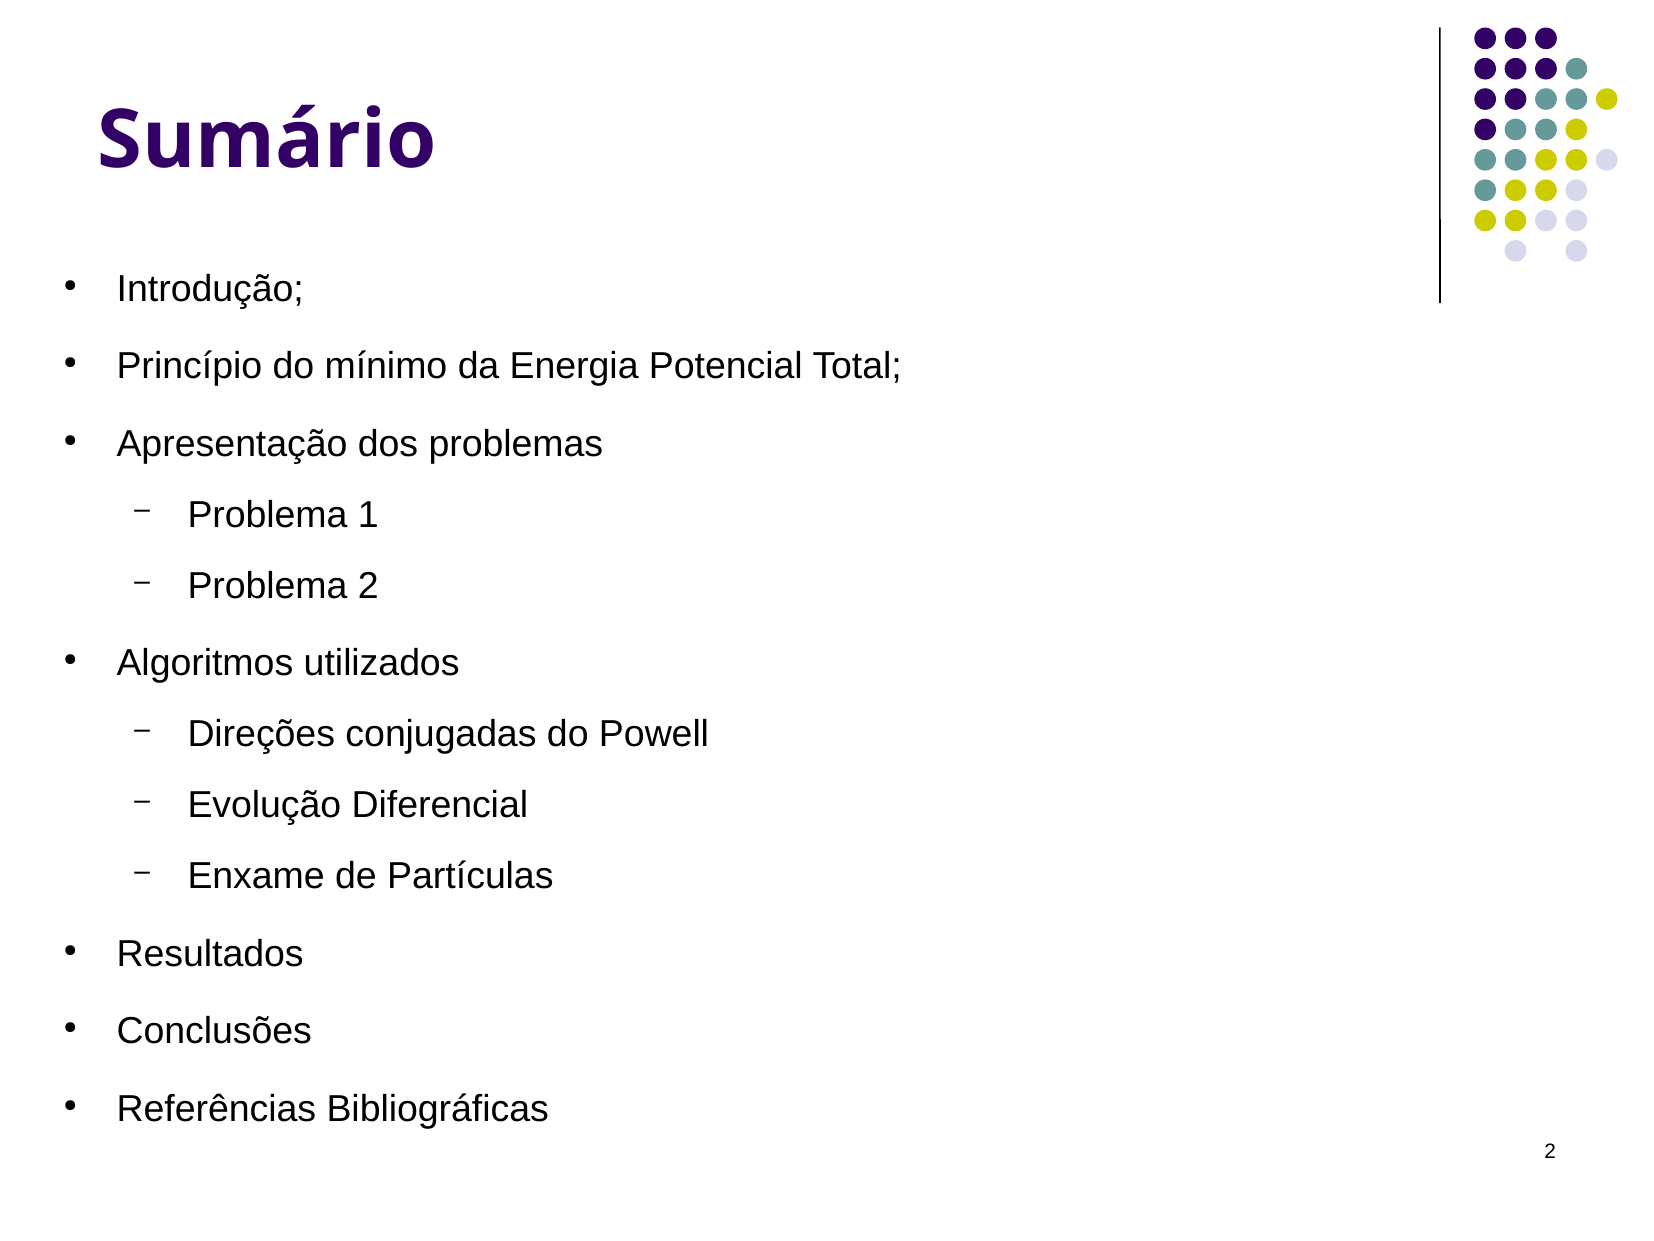

# Sumário
Introdução;
Princípio do mínimo da Energia Potencial Total;
Apresentação dos problemas
Problema 1
Problema 2
Algoritmos utilizados
Direções conjugadas do Powell
Evolução Diferencial
Enxame de Partículas
Resultados
Conclusões
Referências Bibliográficas